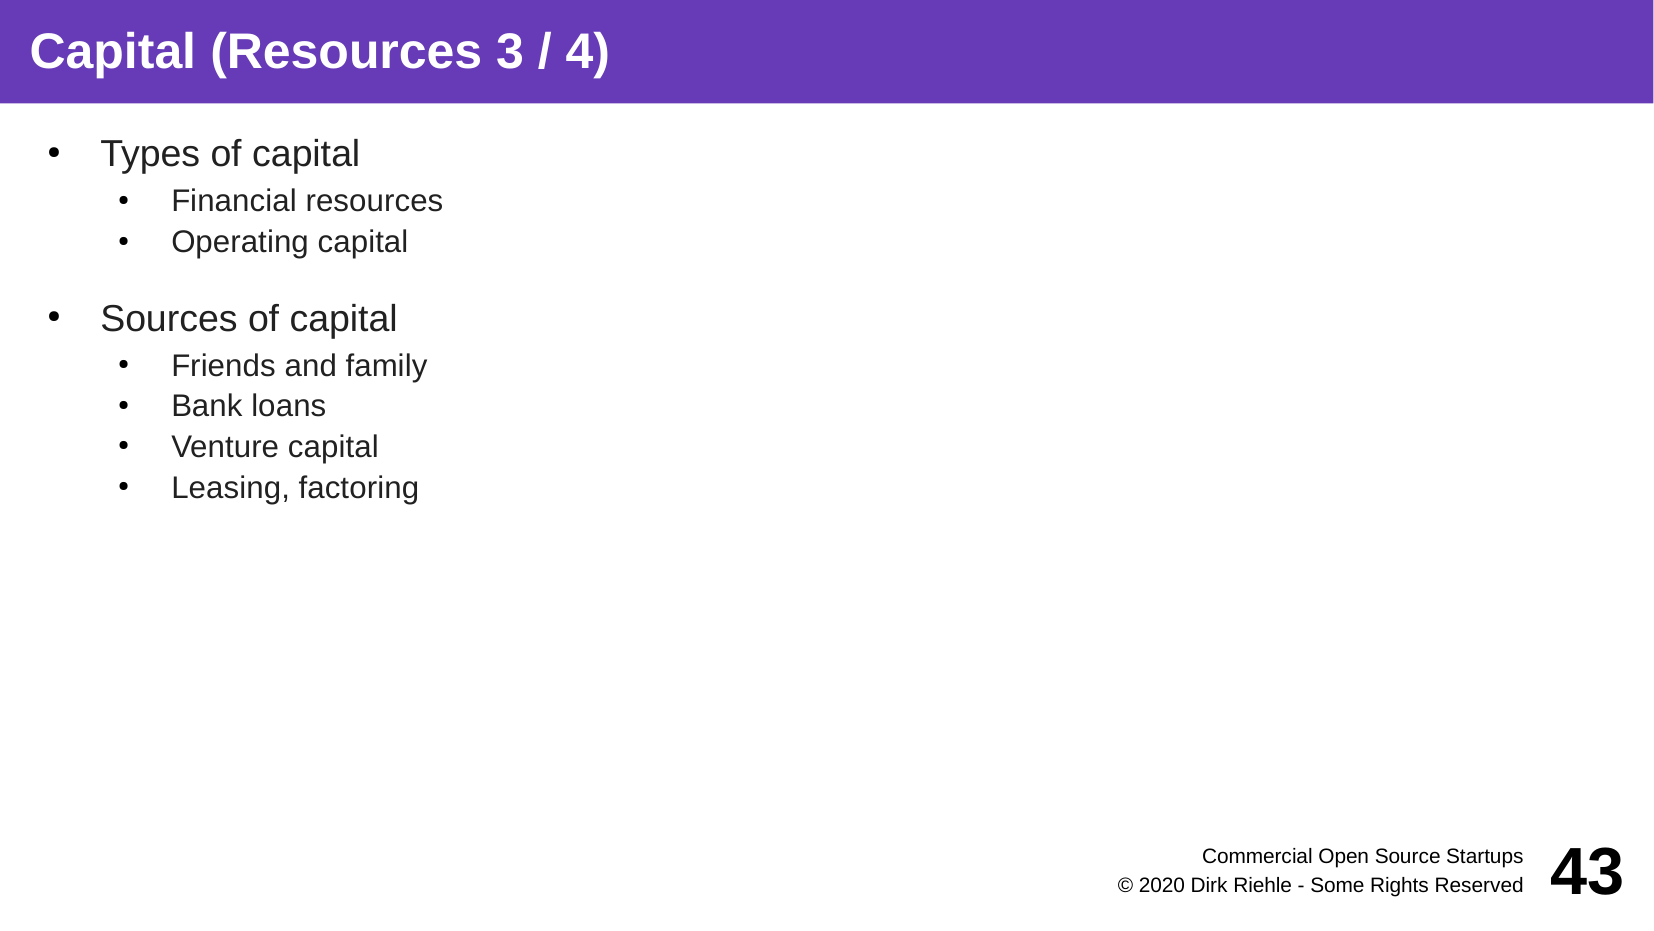

# Capital (Resources 3 / 4)
Types of capital
Financial resources
Operating capital
Sources of capital
Friends and family
Bank loans
Venture capital
Leasing, factoring
Commercial Open Source Startups
43
© 2020 Dirk Riehle - Some Rights Reserved